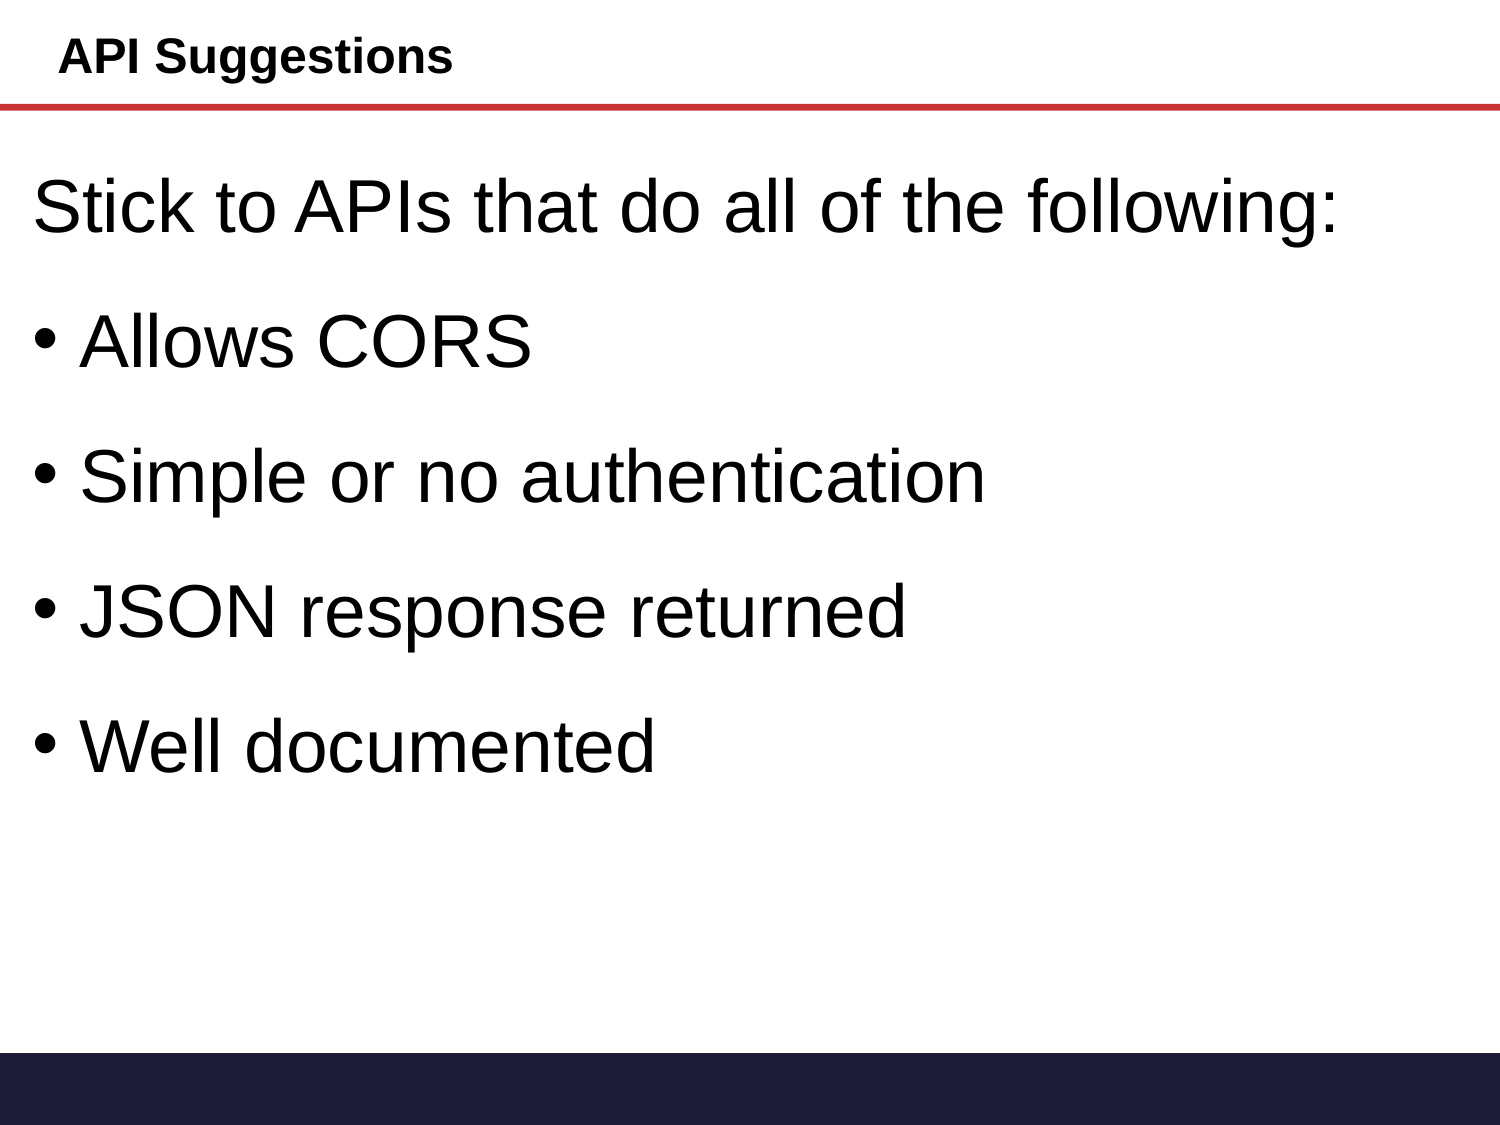

API Suggestions
Stick to APIs that do all of the following:
 Allows CORS
 Simple or no authentication
 JSON response returned
 Well documented